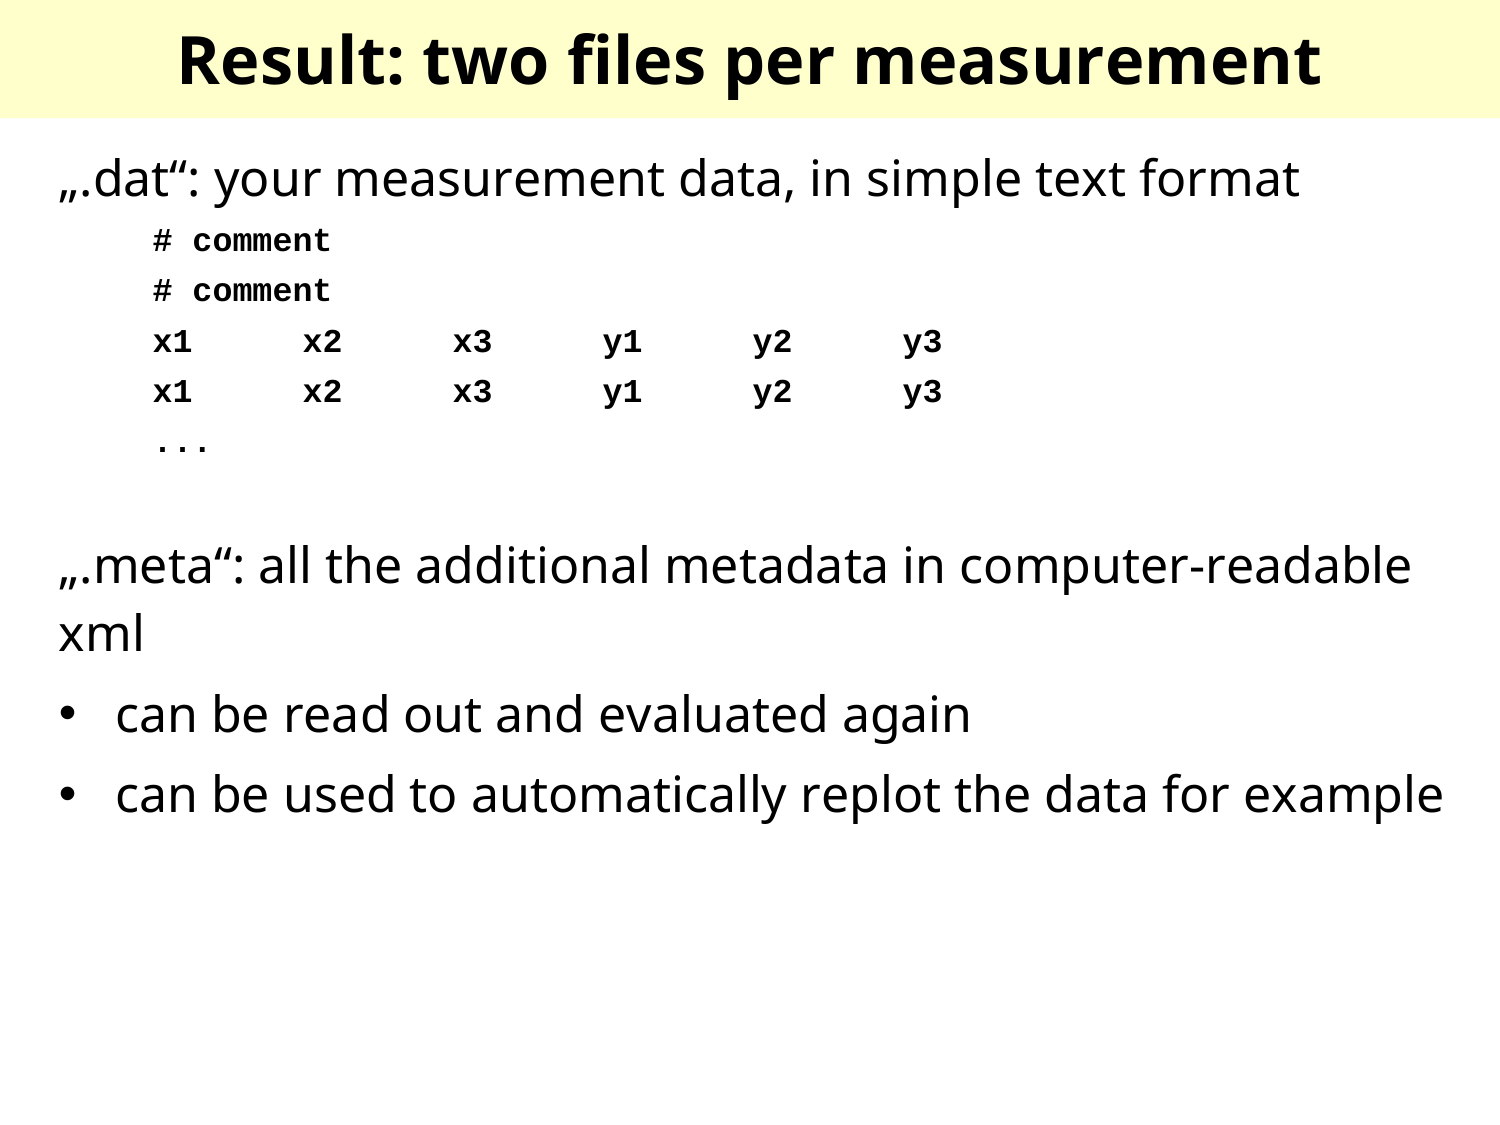

# Result: two files per measurement
„.dat“: your measurement data, in simple text format
	# comment
	# comment
	x1	x2	x3	y1	y2	y3
	x1	x2	x3	y1	y2	y3
	...
„.meta“: all the additional metadata in computer-readable xml
can be read out and evaluated again
can be used to automatically replot the data for example